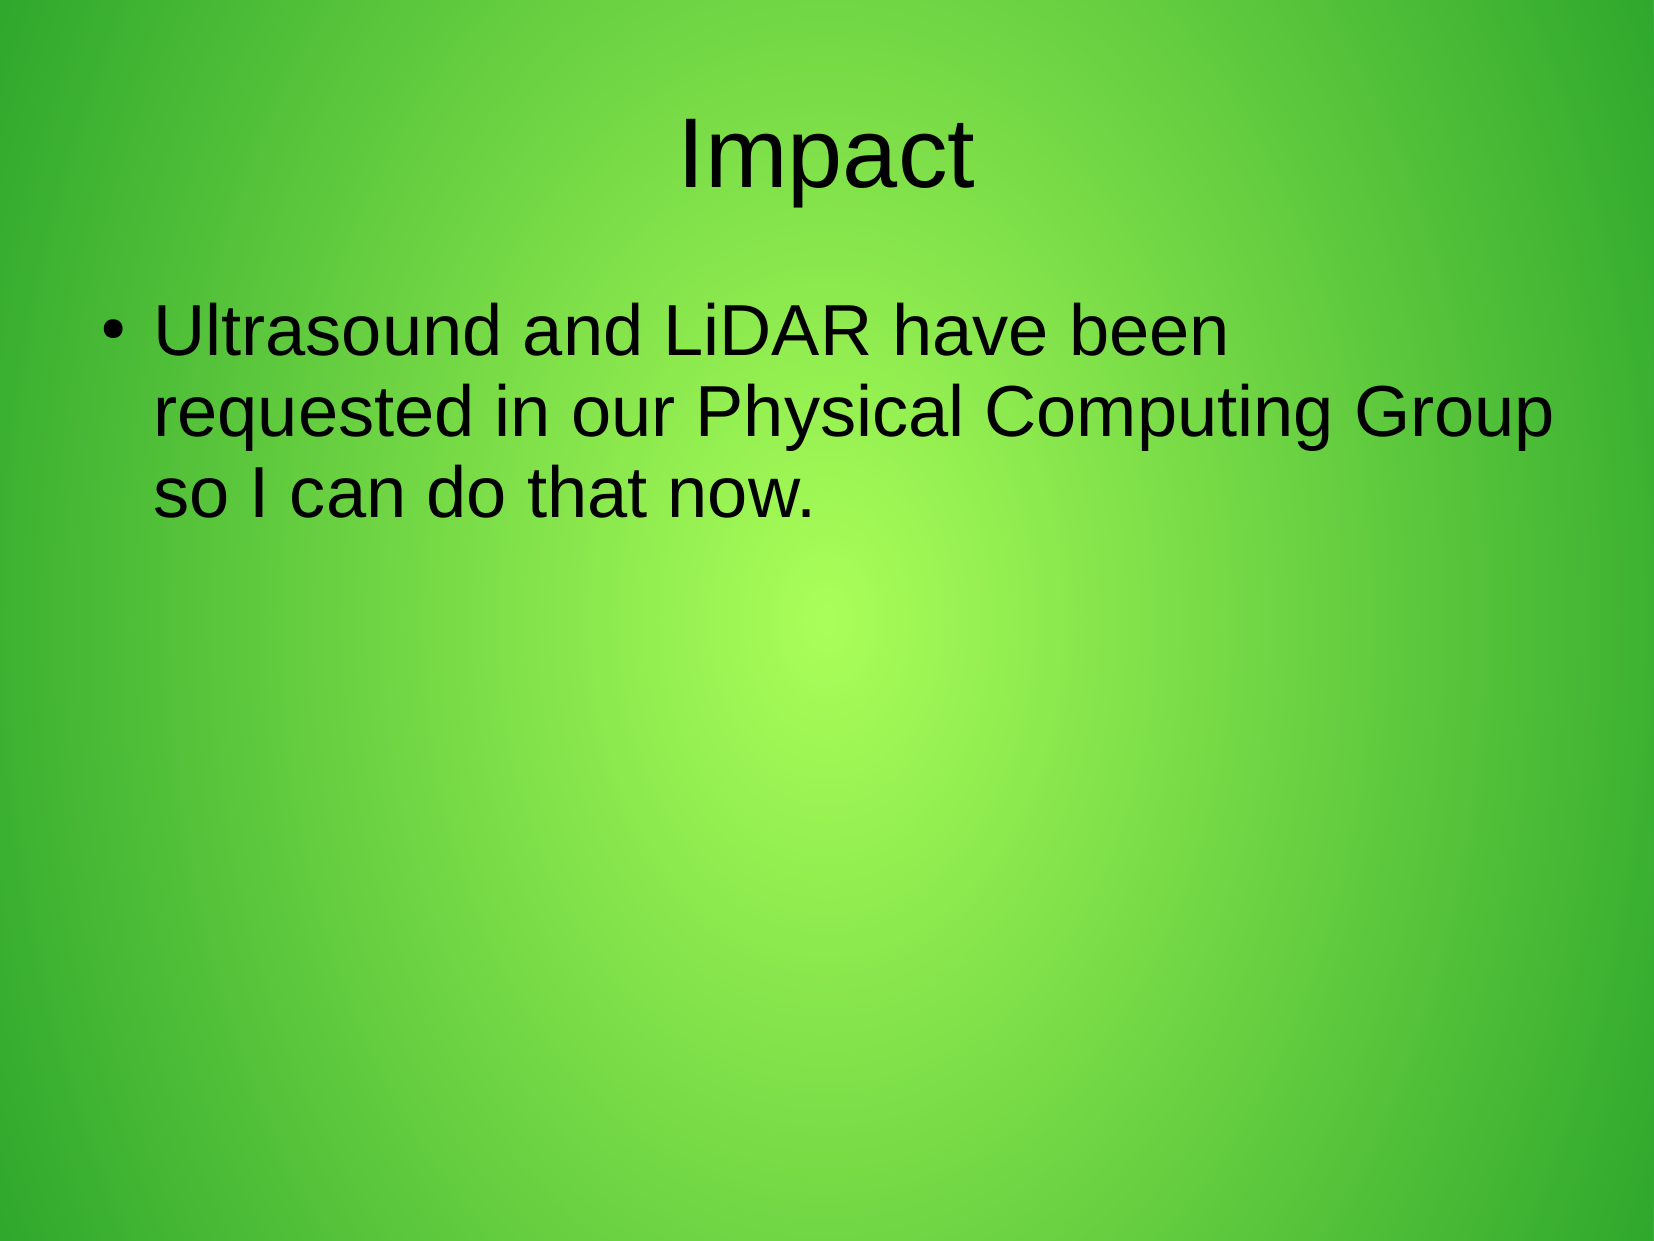

# Impact
Ultrasound and LiDAR have been requested in our Physical Computing Group so I can do that now.